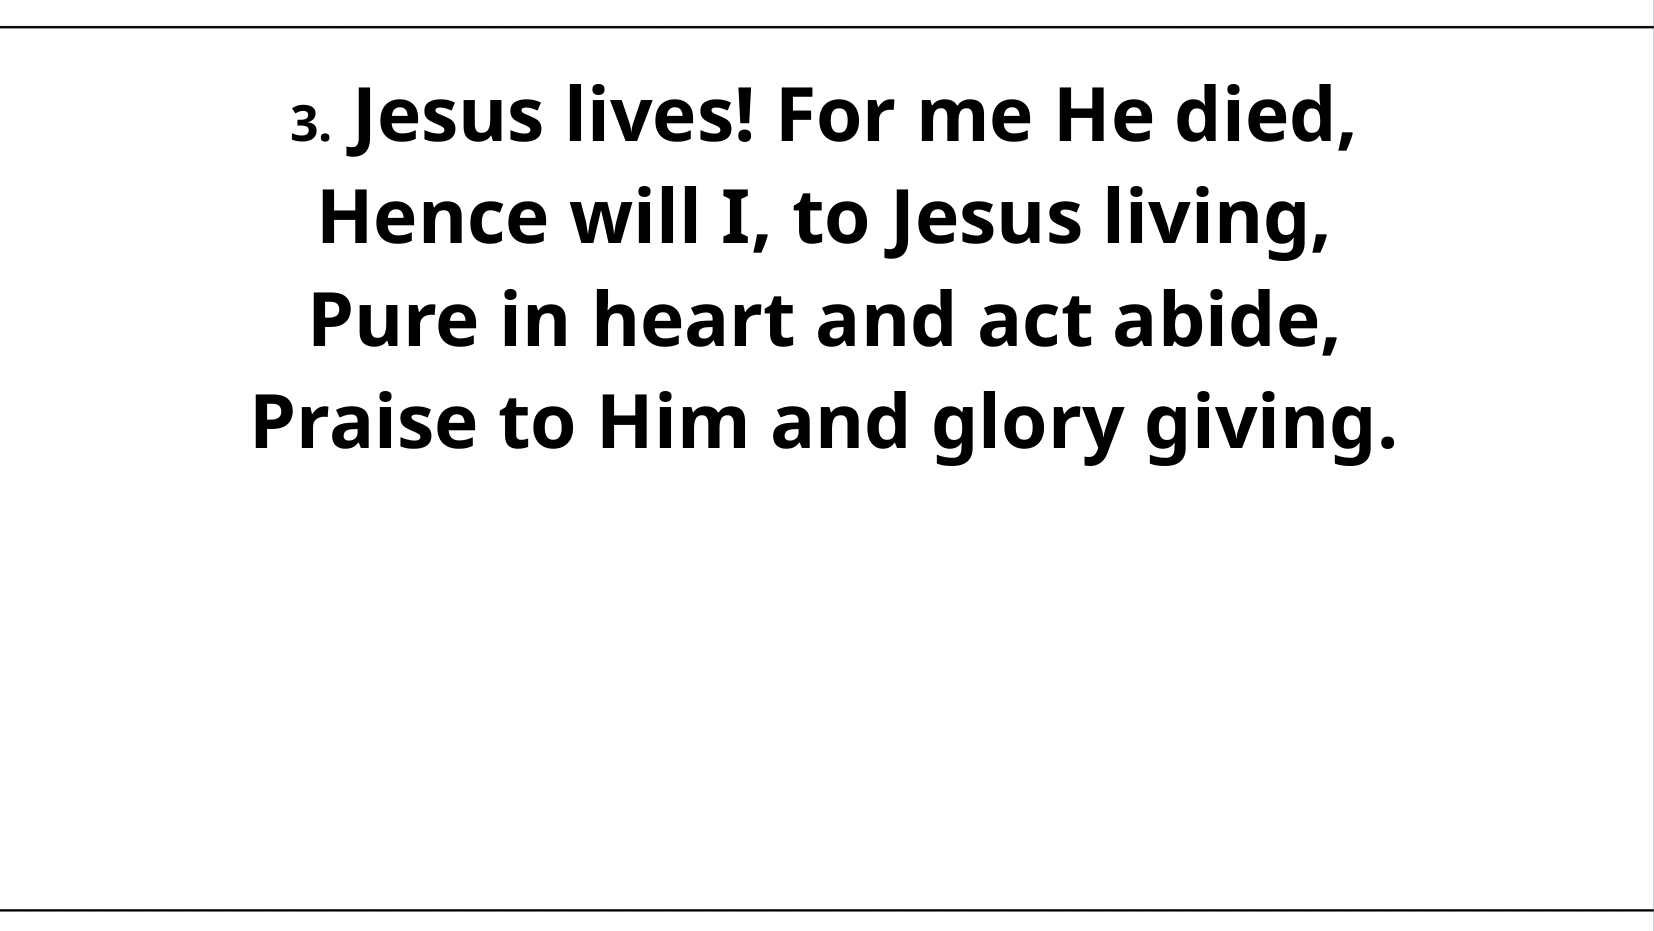

3. Jesus lives! For me He died,
Hence will I, to Jesus living,
Pure in heart and act abide,
Praise to Him and glory giving.